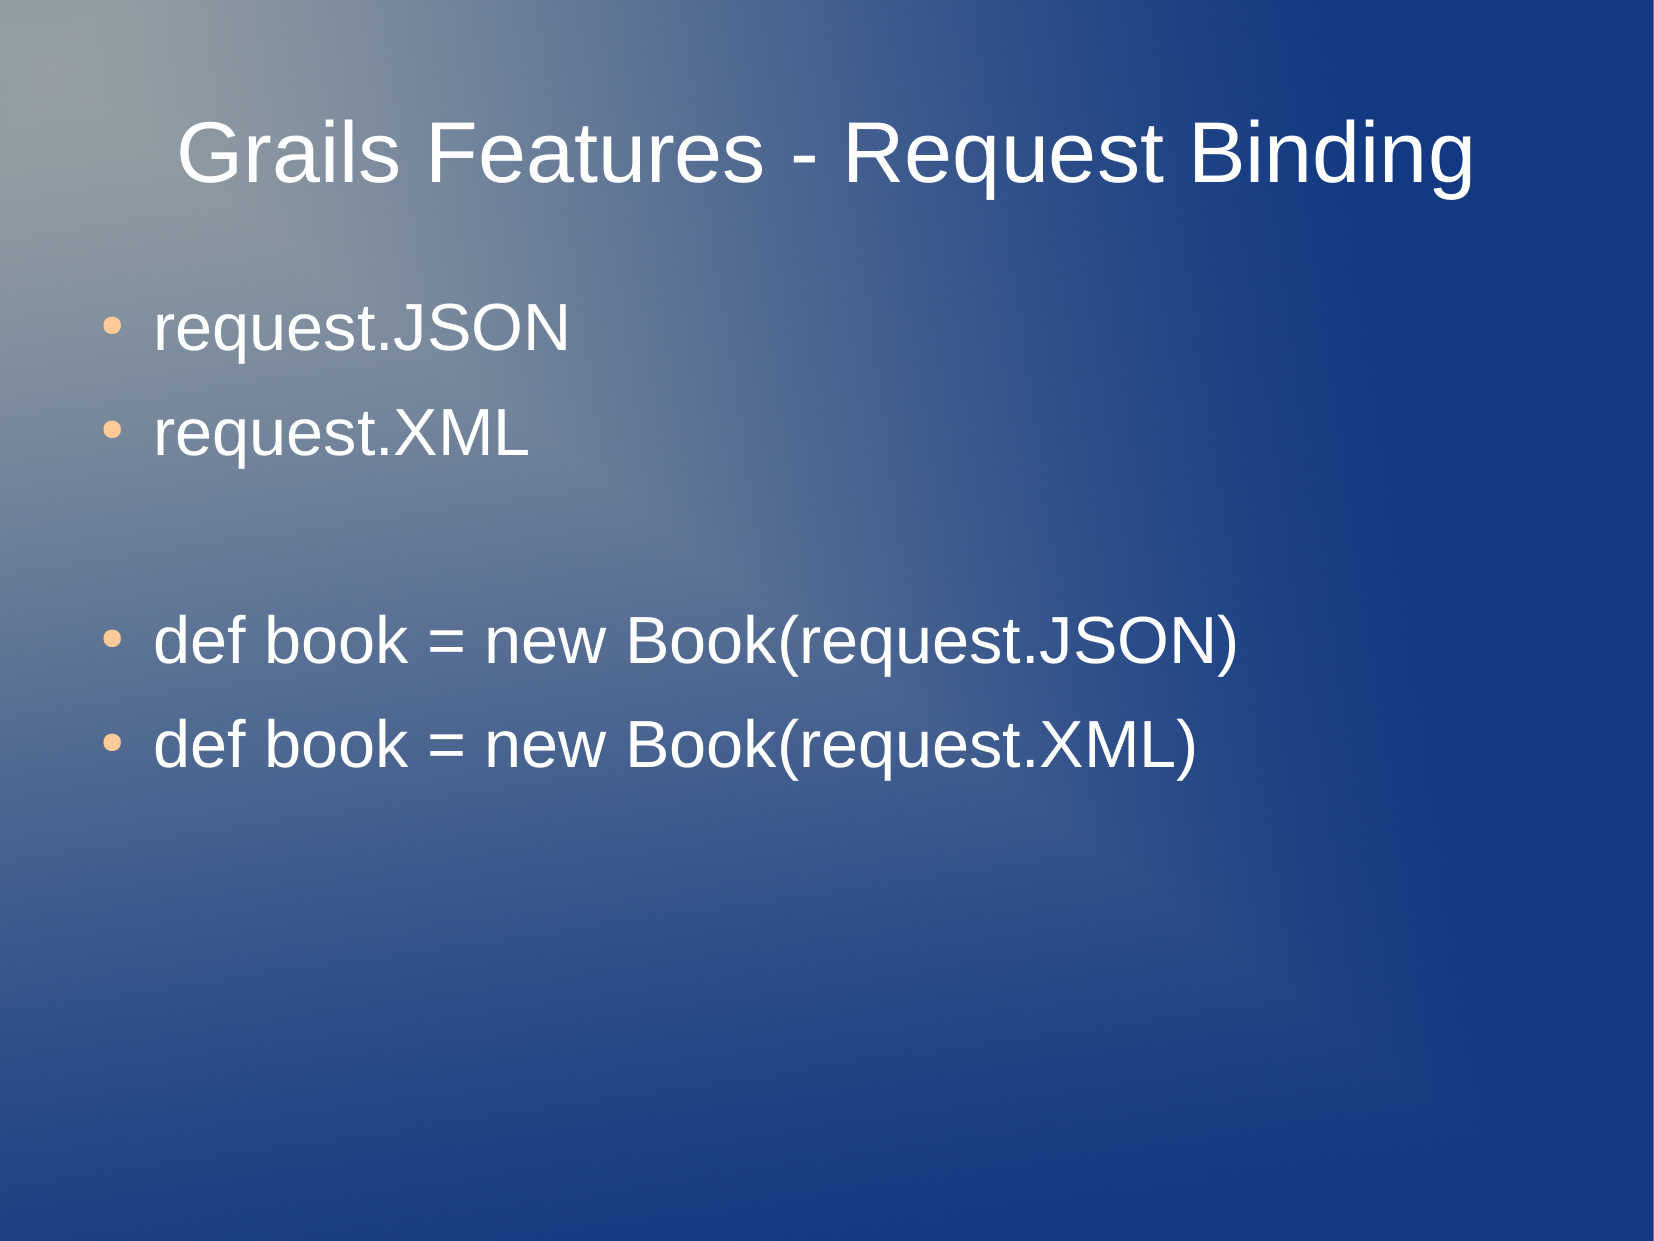

# Grails Features - Request Binding
request.JSON
request.XML
def book = new Book(request.JSON)
def book = new Book(request.XML)